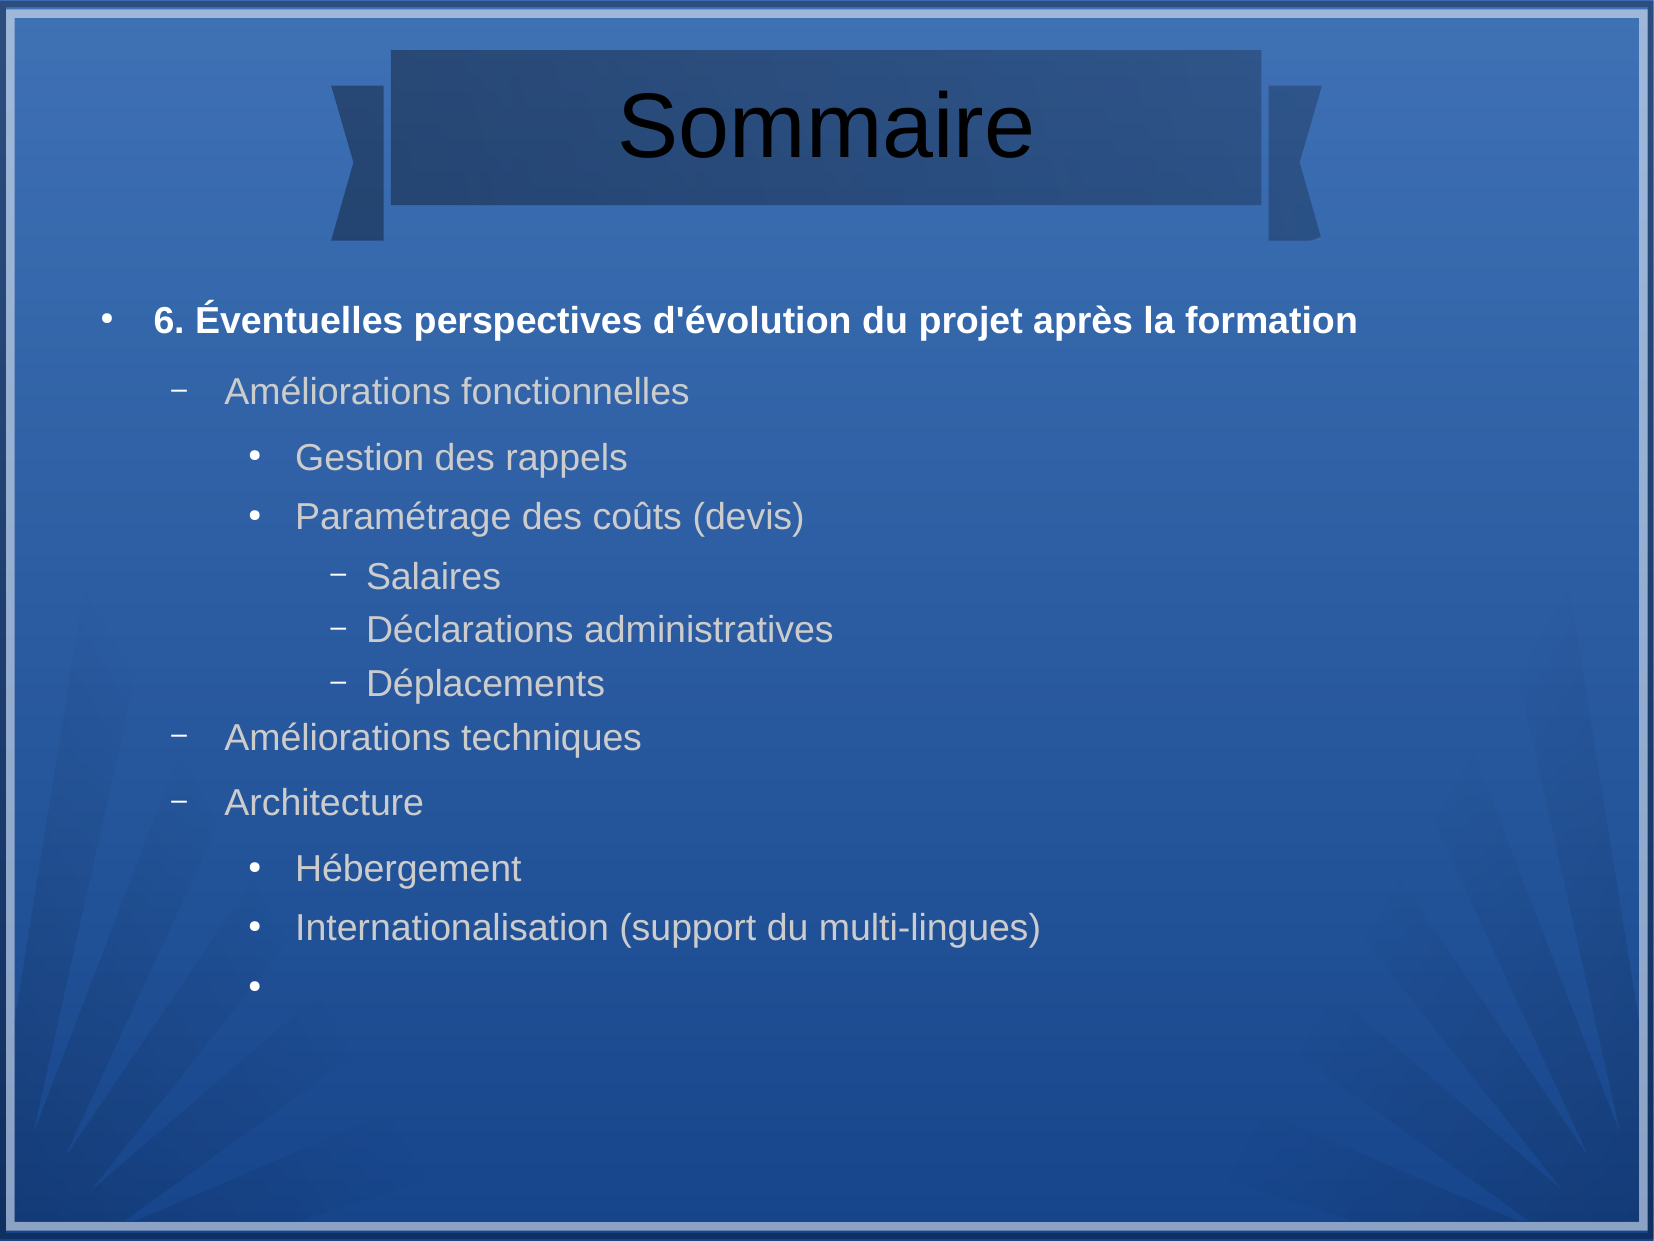

# Sommaire
6. Éventuelles perspectives d'évolution du projet après la formation
Améliorations fonctionnelles
Gestion des rappels
Paramétrage des coûts (devis)
Salaires
Déclarations administratives
Déplacements
Améliorations techniques
Architecture
Hébergement
Internationalisation (support du multi-lingues)